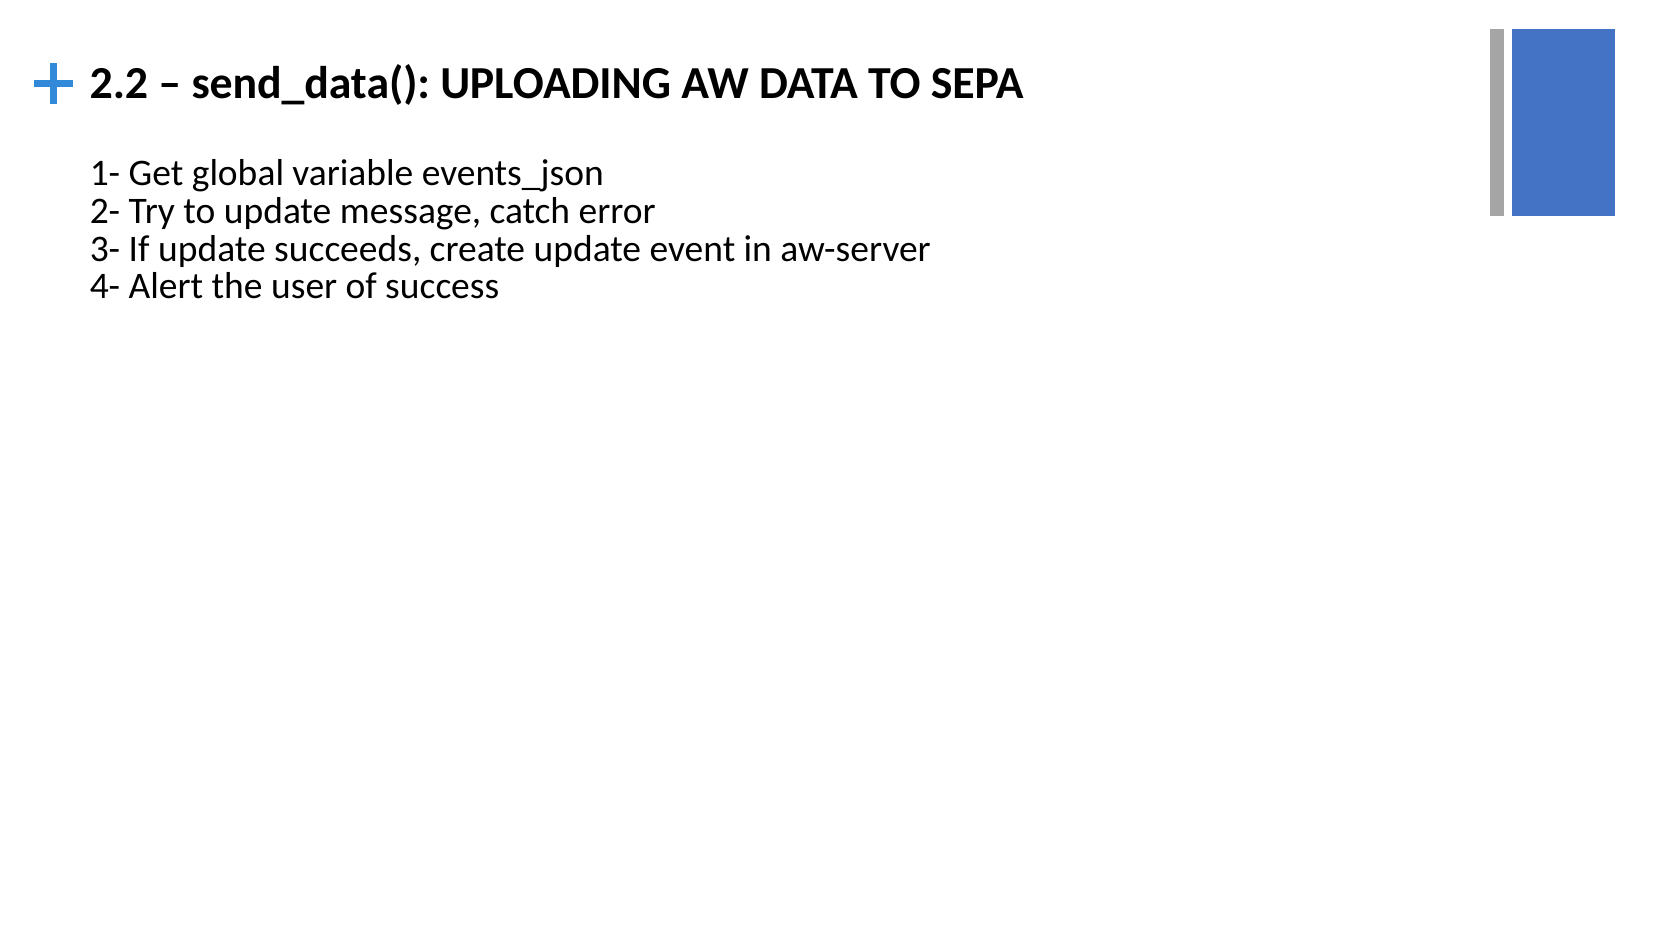

2.2 – send_data(): UPLOADING AW DATA TO SEPA
1- Get global variable events_json
2- Try to update message, catch error
3- If update succeeds, create update event in aw-server
4- Alert the user of success